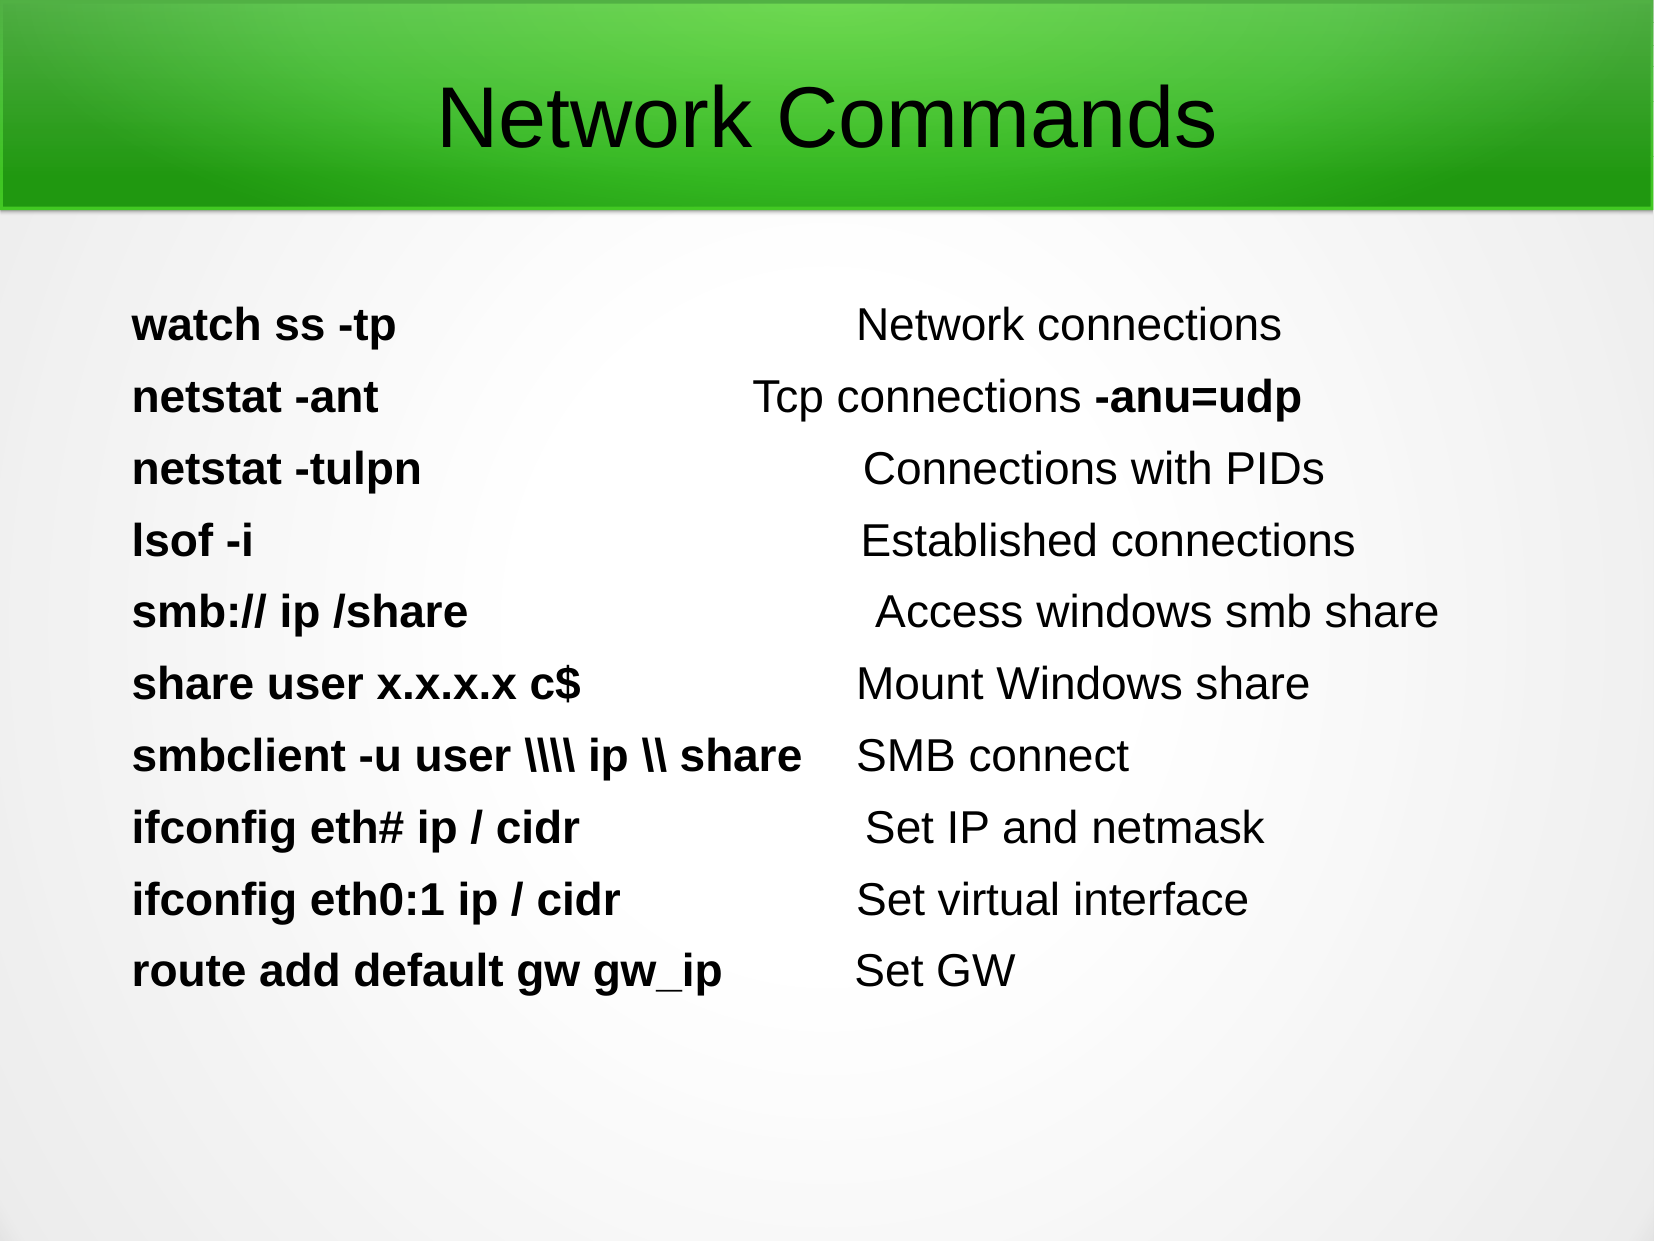

# Network Commands
watch ss -tp 		 			Network connections
netstat -ant 		 			Tcp connections -anu=udp
netstat -tulpn									 Connections with PIDs
lsof -i												 Established connections
smb:// ip /share					 		 Access windows smb share
share user x.x.x.x c$		 						Mount Windows share
smbclient -u user \\\\ ip \\ share				 		SMB connect
ifconfig eth# ip / cidr						 Set IP and netmask
ifconfig eth0:1 ip / cidr		 			Set virtual interface
route add default gw gw_ip			 Set GW